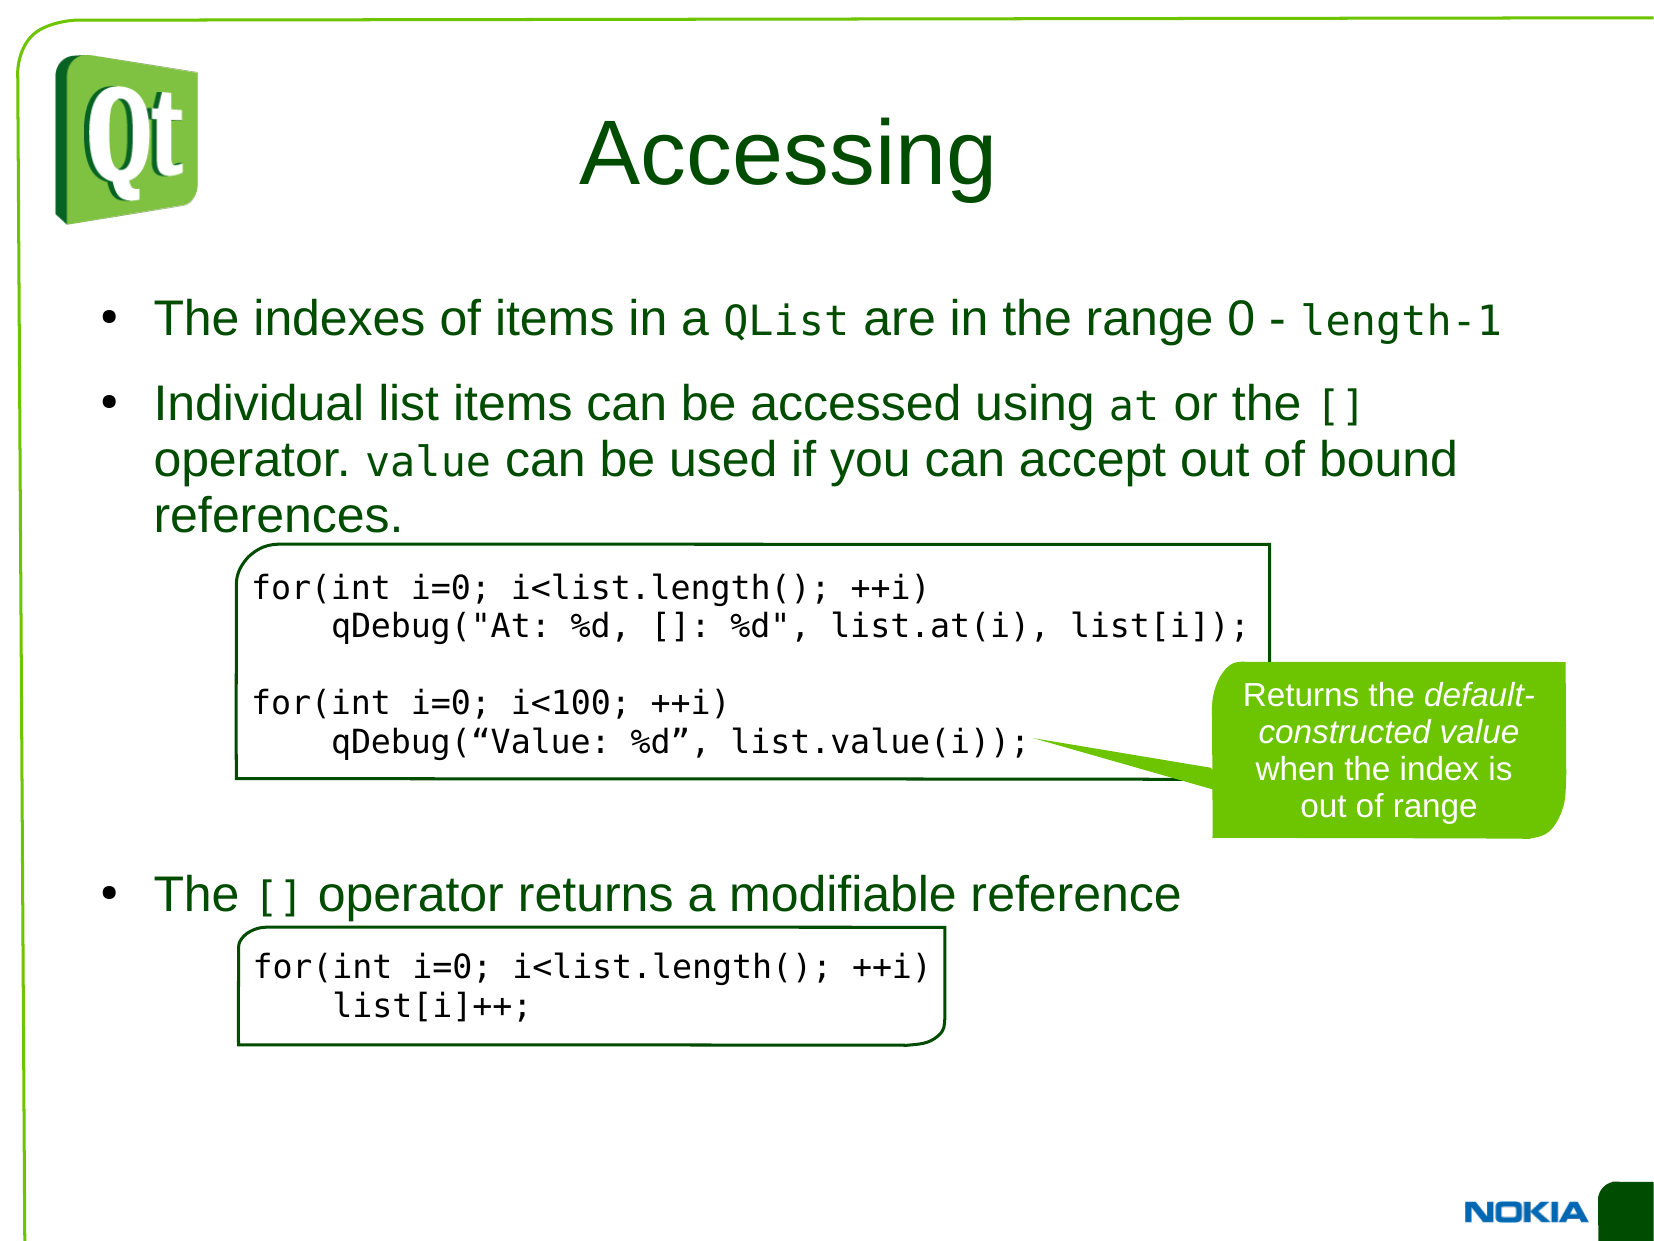

# Accessing
The indexes of items in a QList are in the range 0 - length-1
Individual list items can be accessed using at or the [] operator. value can be used if you can accept out of bound references.
The [] operator returns a modifiable reference
for(int i=0; i<list.length(); ++i)
 qDebug("At: %d, []: %d", list.at(i), list[i]);
for(int i=0; i<100; ++i)
 qDebug(“Value: %d”, list.value(i));
Returns the default-
constructed value
when the index is
out of range
for(int i=0; i<list.length(); ++i)
 list[i]++;